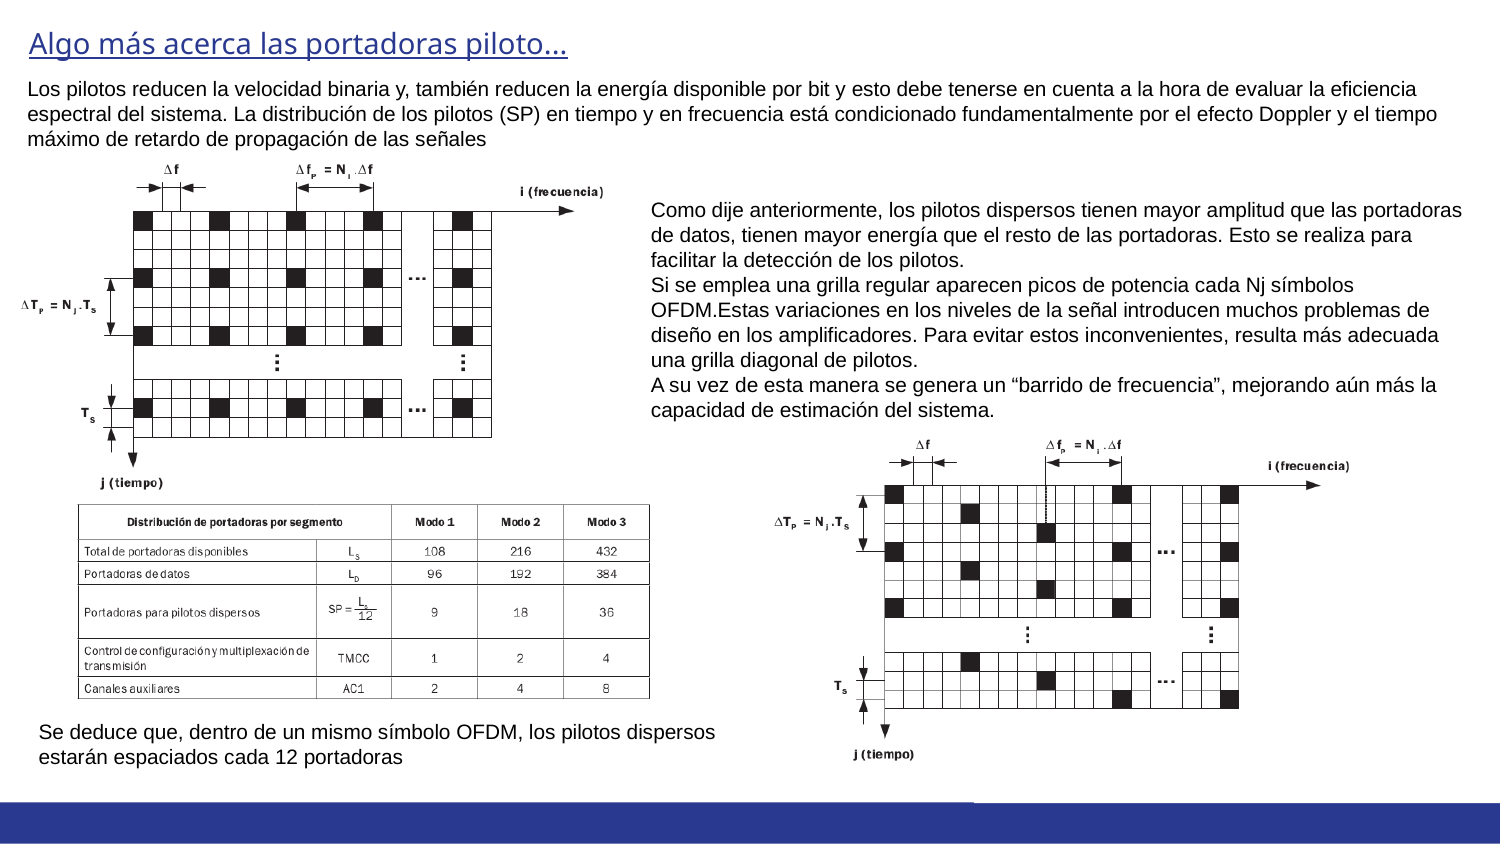

# Algo más acerca las portadoras piloto...
Los pilotos reducen la velocidad binaria y, también reducen la energía disponible por bit y esto debe tenerse en cuenta a la hora de evaluar la eficiencia espectral del sistema. La distribución de los pilotos (SP) en tiempo y en frecuencia está condicionado fundamentalmente por el efecto Doppler y el tiempo máximo de retardo de propagación de las señales
Como dije anteriormente, los pilotos dispersos tienen mayor amplitud que las portadoras de datos, tienen mayor energía que el resto de las portadoras. Esto se realiza para facilitar la detección de los pilotos.
Si se emplea una grilla regular aparecen picos de potencia cada Nj símbolos OFDM.Estas variaciones en los niveles de la señal introducen muchos problemas de diseño en los amplificadores. Para evitar estos inconvenientes, resulta más adecuada una grilla diagonal de pilotos.
A su vez de esta manera se genera un “barrido de frecuencia”, mejorando aún más la capacidad de estimación del sistema.
Es como si se estuviese realizando un muestreo del canal
Se deduce que, dentro de un mismo símbolo OFDM, los pilotos dispersos estarán espaciados cada 12 portadoras